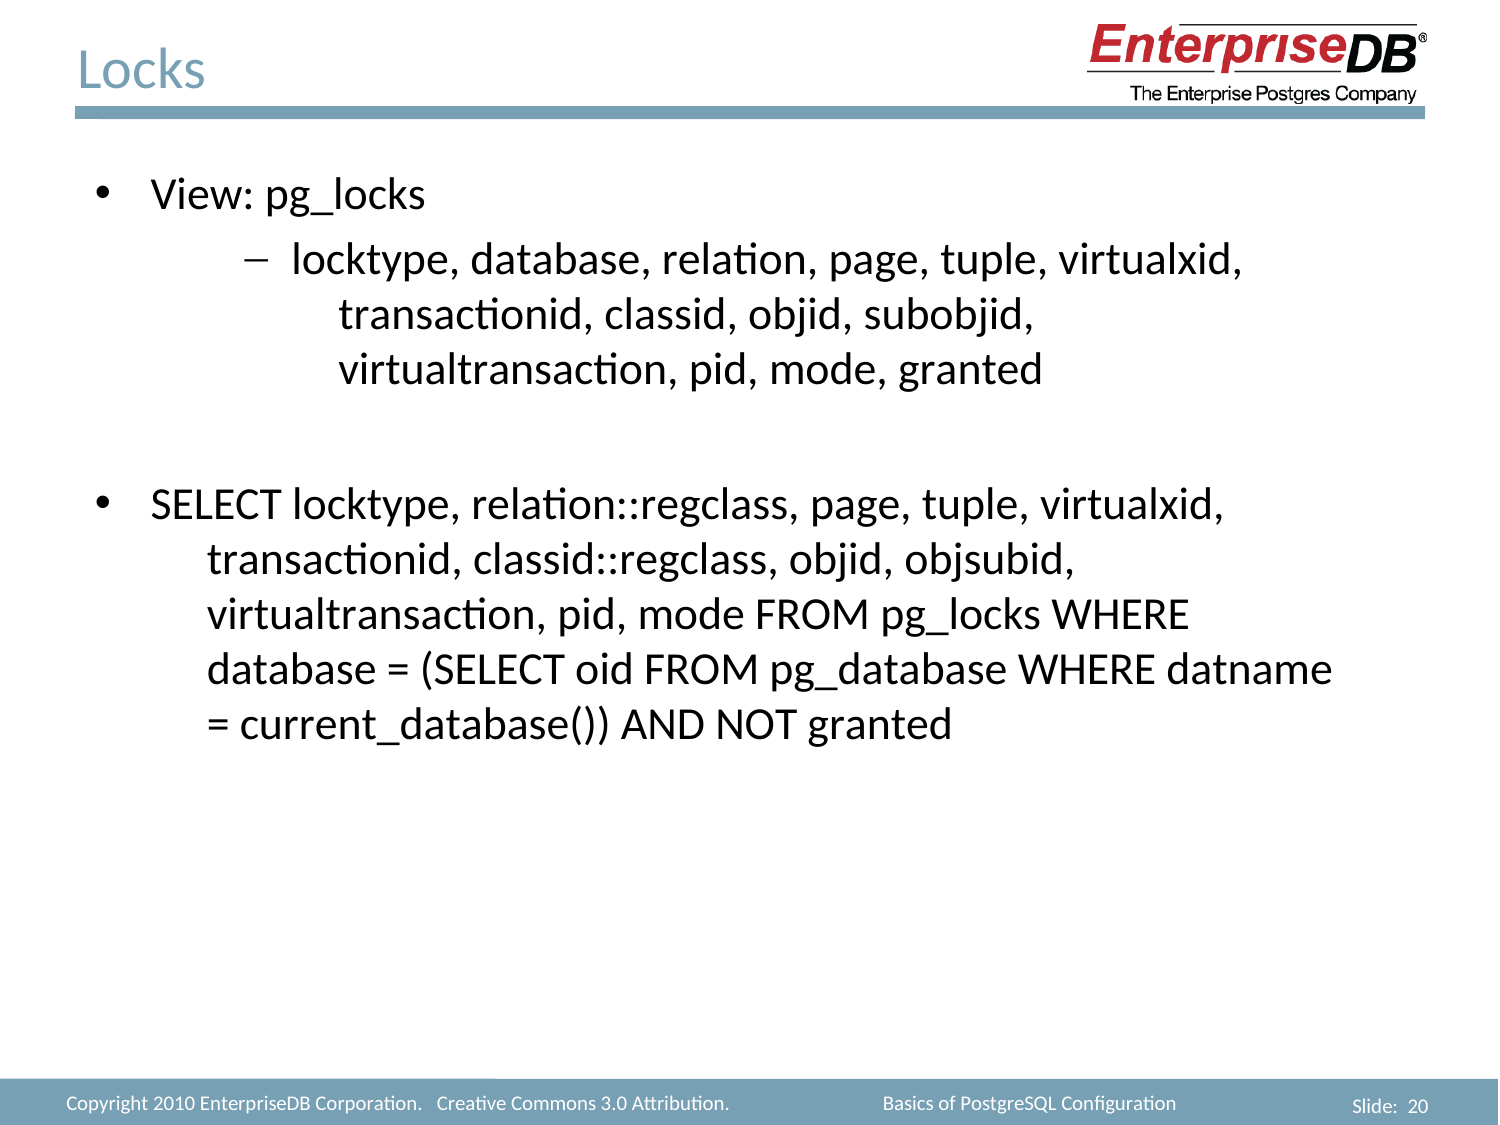

# Locks
View: pg_locks
locktype, database, relation, page, tuple, virtualxid, transactionid, classid, objid, subobjid, virtualtransaction, pid, mode, granted
SELECT locktype, relation::regclass, page, tuple, virtualxid, transactionid, classid::regclass, objid, objsubid, virtualtransaction, pid, mode FROM pg_locks WHERE database = (SELECT oid FROM pg_database WHERE datname = current_database()) AND NOT granted